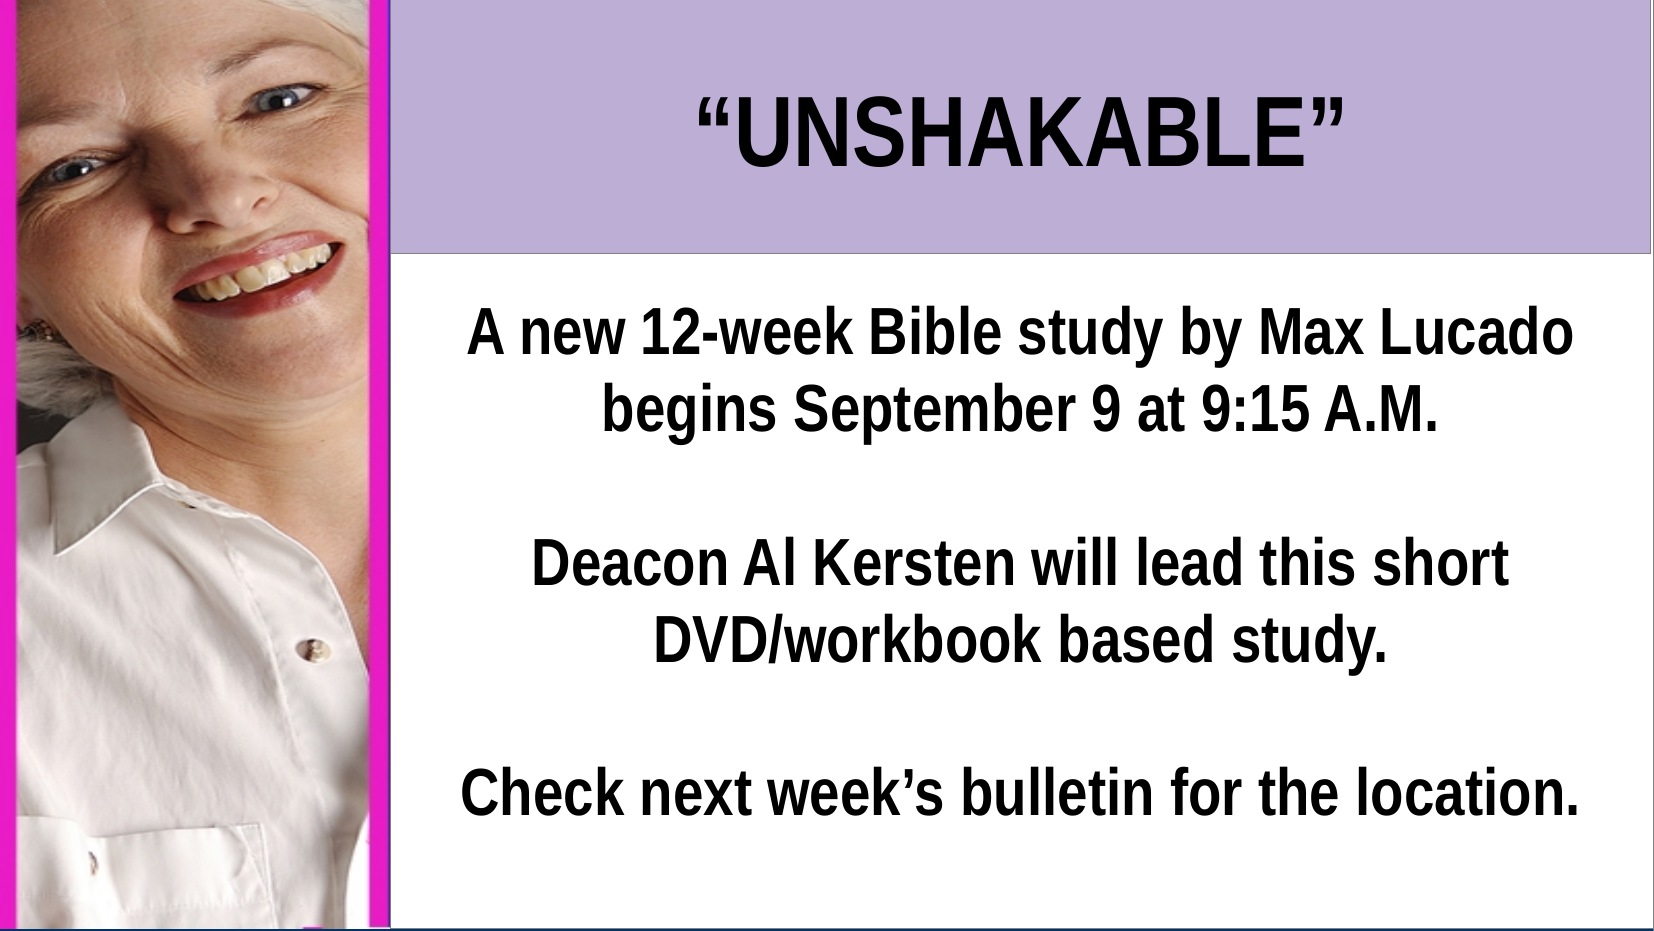

“UNSHAKABLE”
A new 12-week Bible study by Max Lucado
begins September 9 at 9:15 A.M.
Deacon Al Kersten will lead this short
DVD/workbook based study.
Check next week’s bulletin for the location.
13